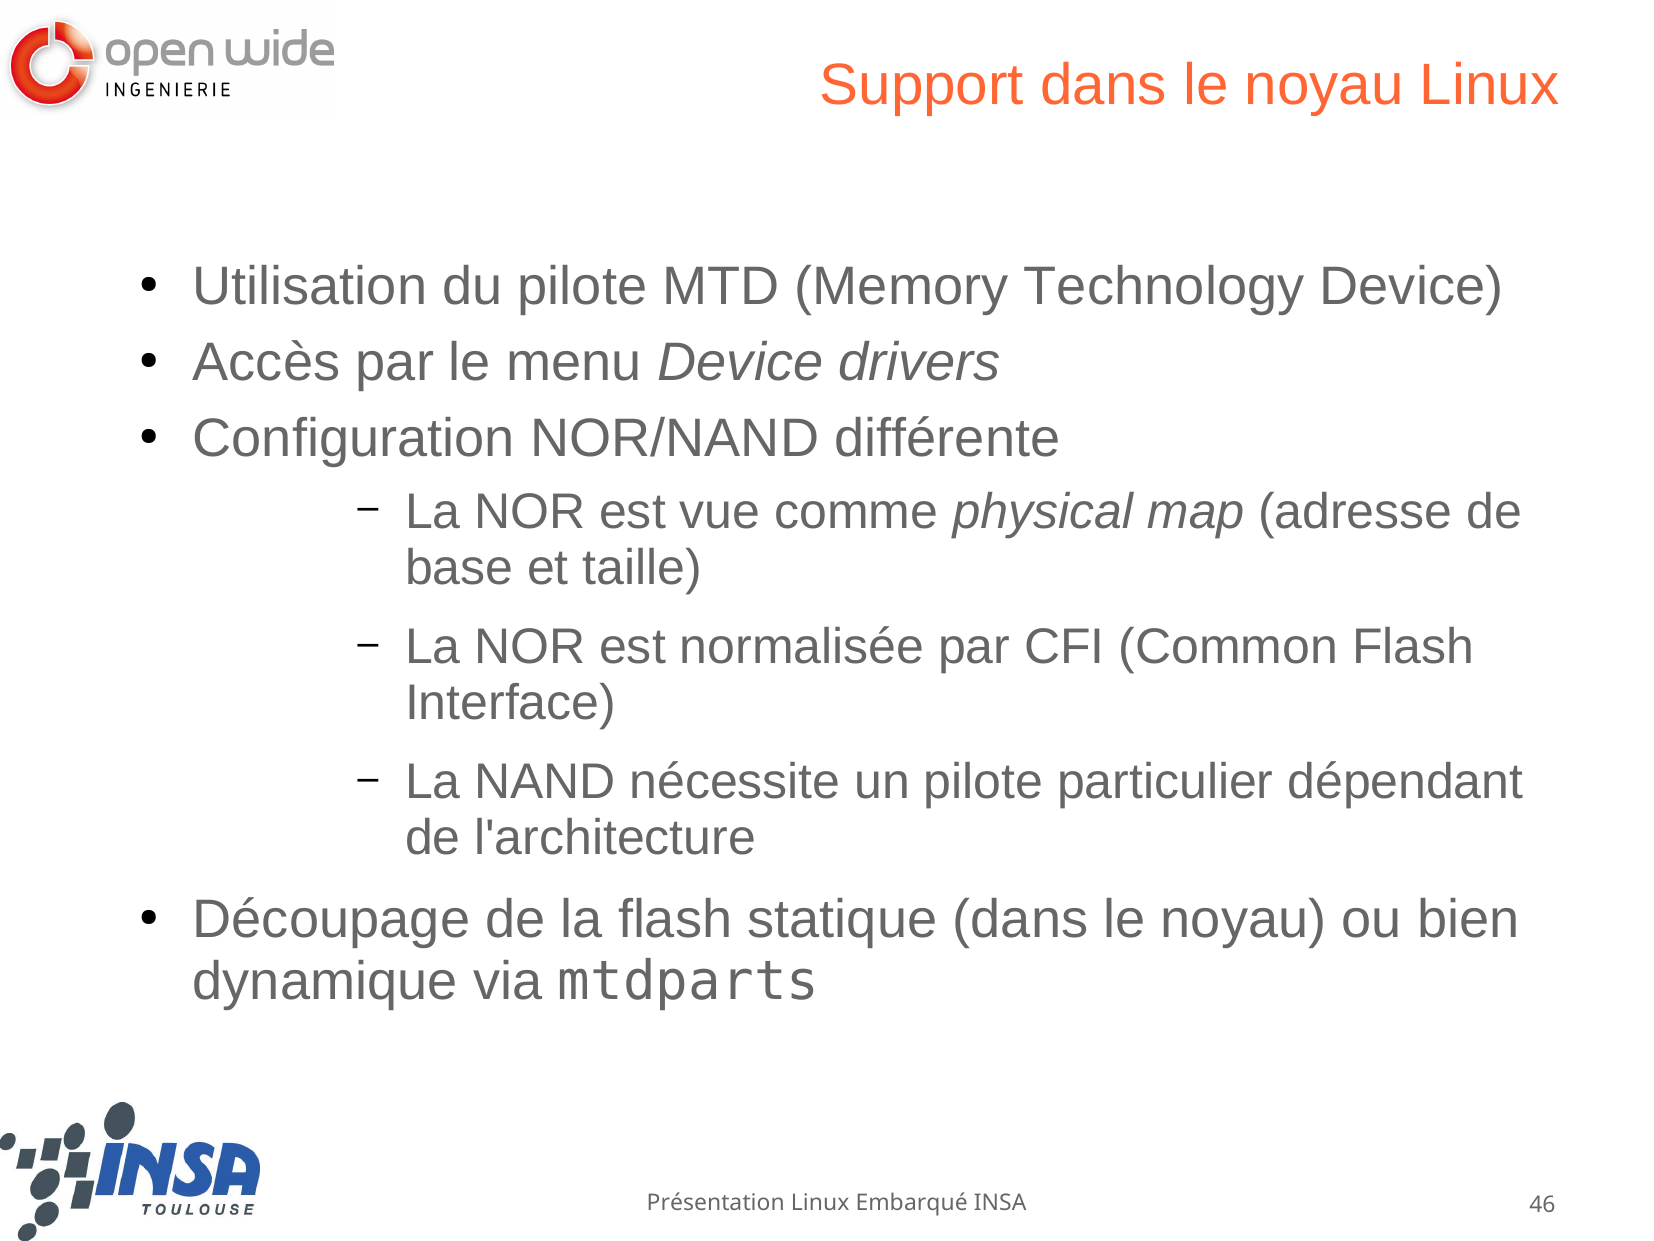

# Support dans le noyau Linux
Utilisation du pilote MTD (Memory Technology Device)
Accès par le menu Device drivers
Configuration NOR/NAND différente
La NOR est vue comme physical map (adresse de base et taille)
La NOR est normalisée par CFI (Common Flash Interface)
La NAND nécessite un pilote particulier dépendant de l'architecture
Découpage de la flash statique (dans le noyau) ou bien dynamique via mtdparts